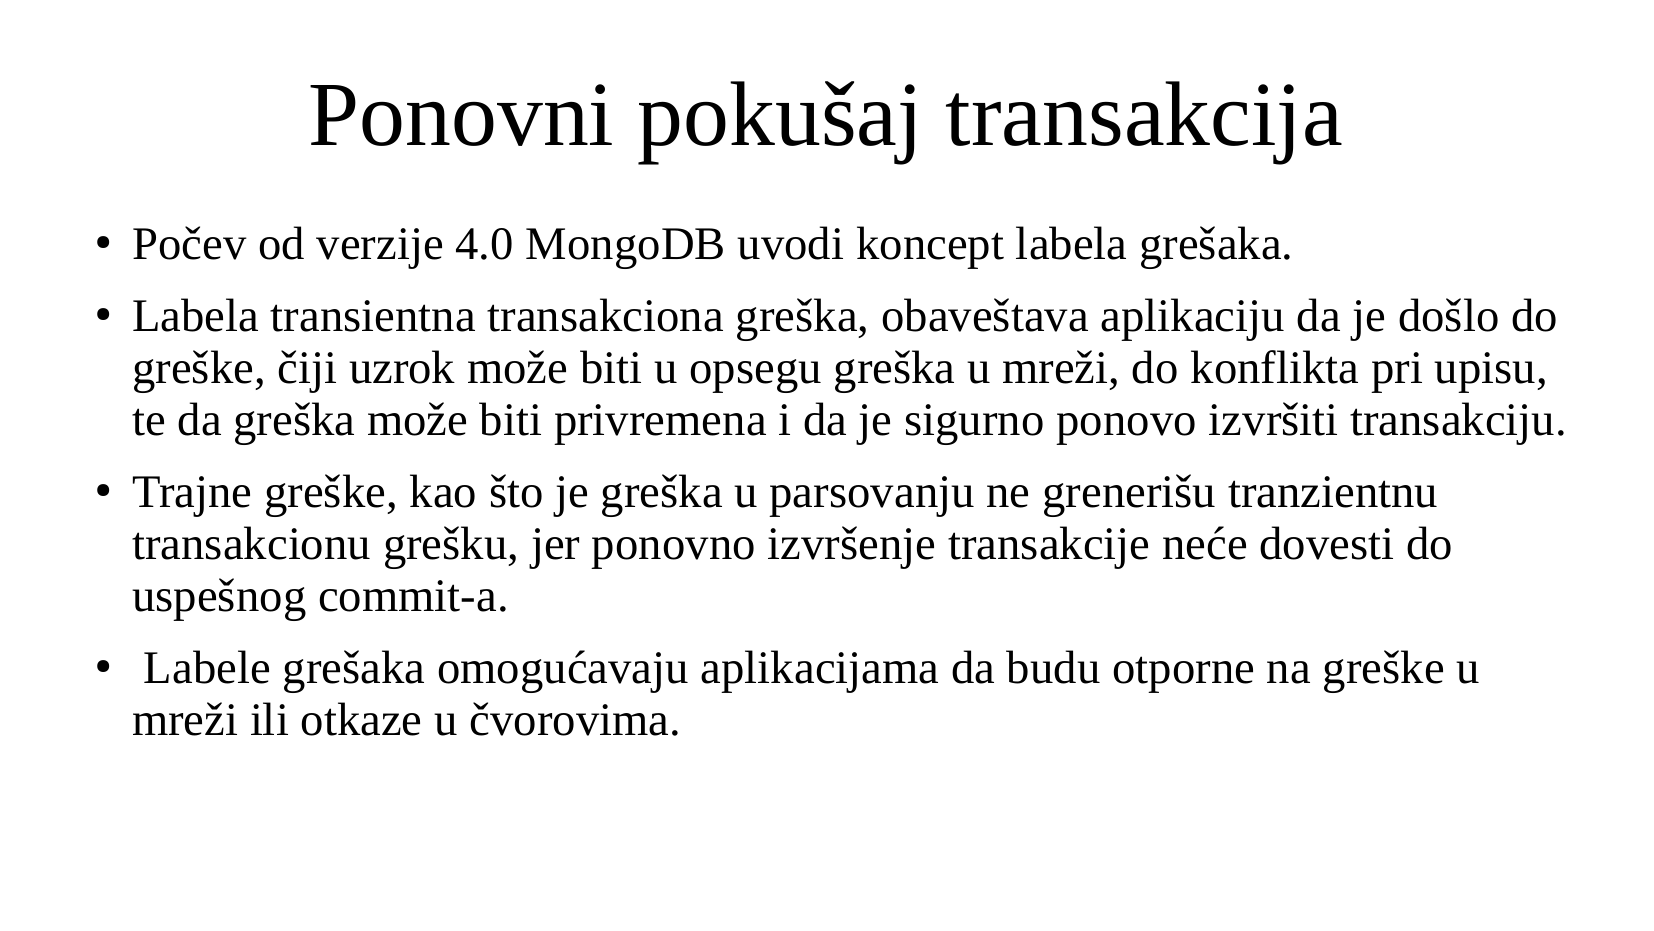

# Ponovni pokušaj transakcija
Počev od verzije 4.0 MongoDB uvodi koncept labela grešaka.
Labela transientna transakciona greška, obaveštava aplikaciju da je došlo do greške, čiji uzrok može biti u opsegu greška u mreži, do konflikta pri upisu, te da greška može biti privremena i da je sigurno ponovo izvršiti transakciju.
Trajne greške, kao što je greška u parsovanju ne grenerišu tranzientnu transakcionu grešku, jer ponovno izvršenje transakcije neće dovesti do uspešnog commit-a.
 Labele grešaka omogućavaju aplikacijama da budu otporne na greške u mreži ili otkaze u čvorovima.